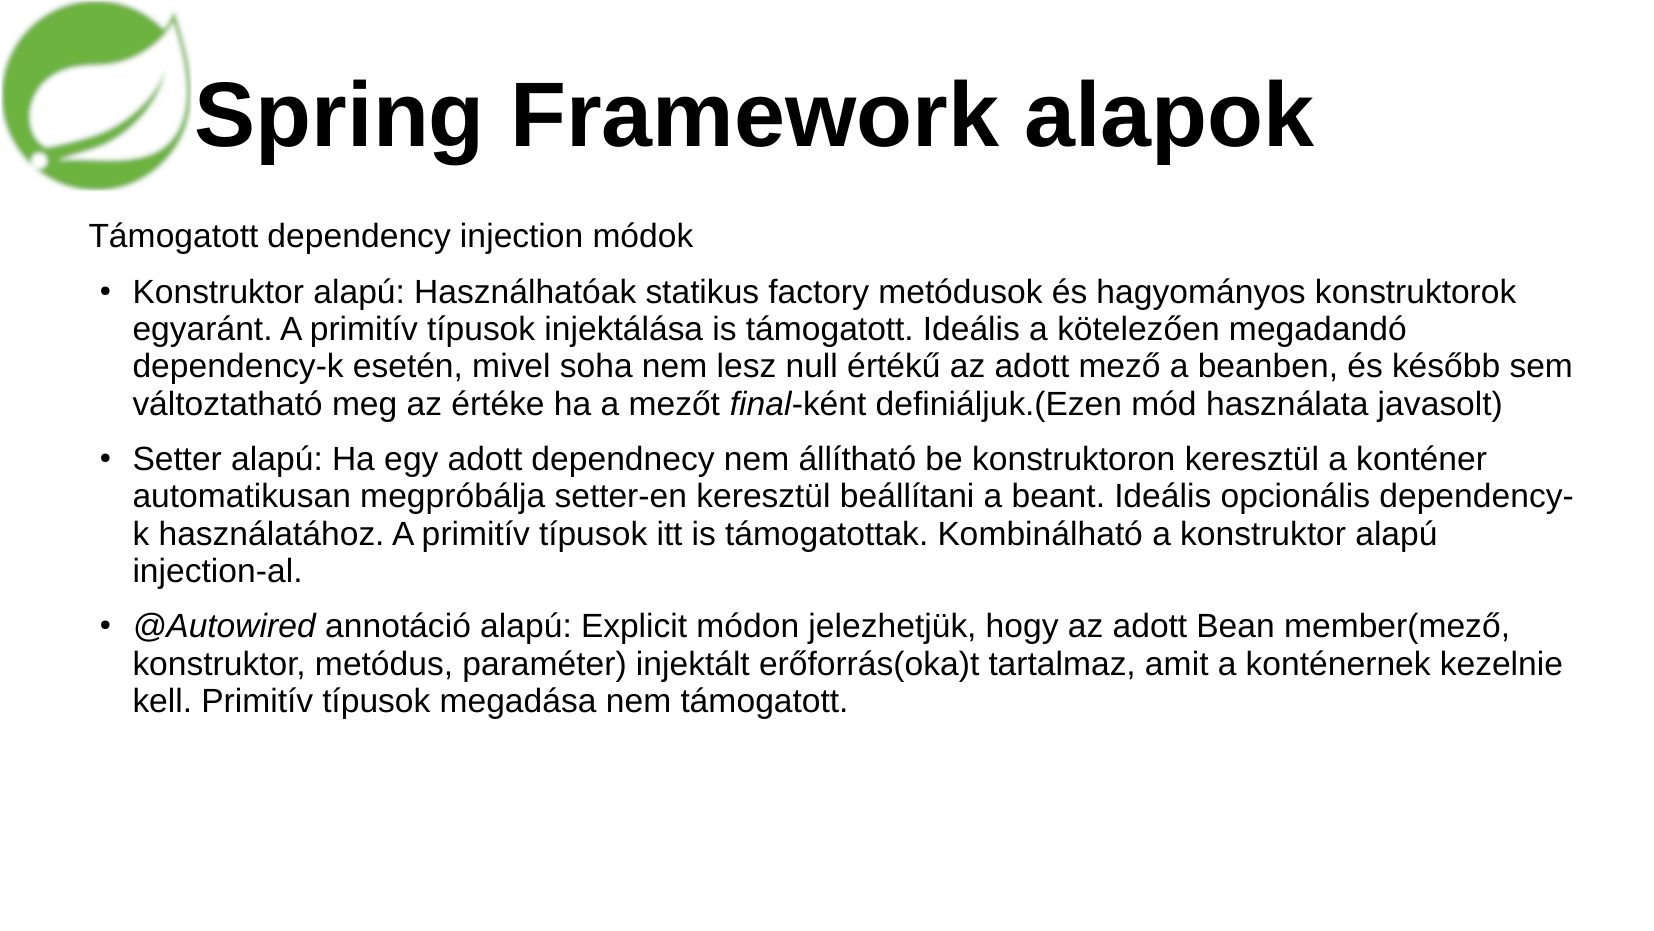

# Spring Framework alapok
Támogatott dependency injection módok
Konstruktor alapú: Használhatóak statikus factory metódusok és hagyományos konstruktorok egyaránt. A primitív típusok injektálása is támogatott. Ideális a kötelezően megadandó dependency-k esetén, mivel soha nem lesz null értékű az adott mező a beanben, és később sem változtatható meg az értéke ha a mezőt final-ként definiáljuk.(Ezen mód használata javasolt)
Setter alapú: Ha egy adott dependnecy nem állítható be konstruktoron keresztül a konténer automatikusan megpróbálja setter-en keresztül beállítani a beant. Ideális opcionális dependency-k használatához. A primitív típusok itt is támogatottak. Kombinálható a konstruktor alapú injection-al.
@Autowired annotáció alapú: Explicit módon jelezhetjük, hogy az adott Bean member(mező, konstruktor, metódus, paraméter) injektált erőforrás(oka)t tartalmaz, amit a konténernek kezelnie kell. Primitív típusok megadása nem támogatott.